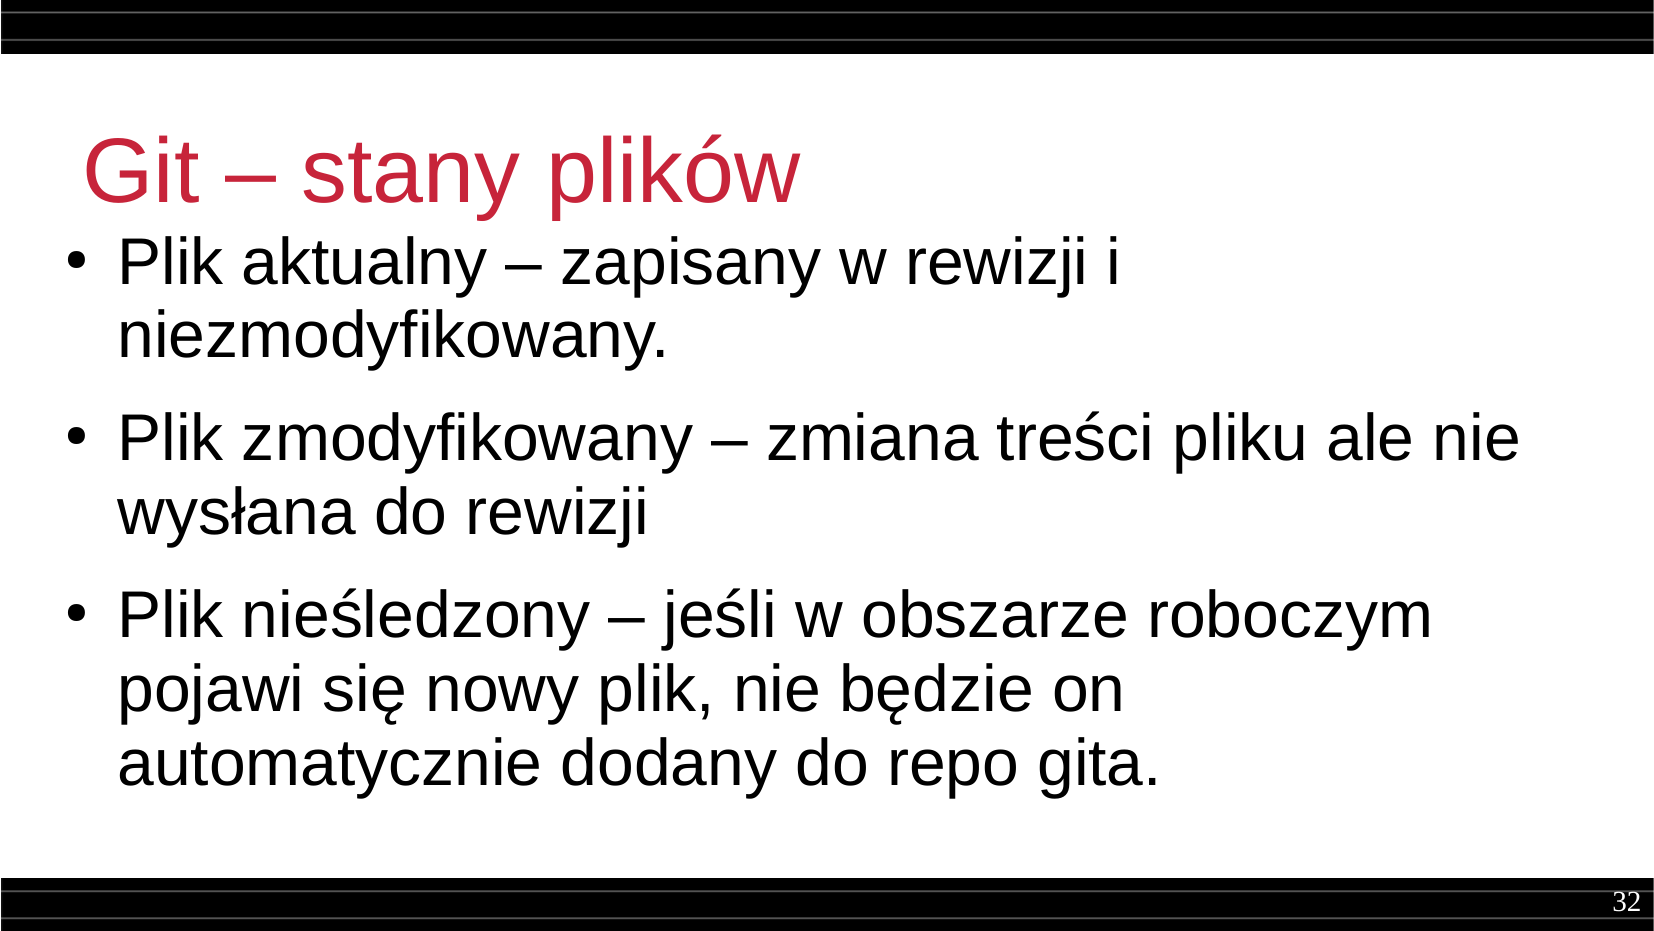

# Git – stany plików
Plik aktualny – zapisany w rewizji i niezmodyfikowany.
Plik zmodyfikowany – zmiana treści pliku ale nie wysłana do rewizji
Plik nieśledzony – jeśli w obszarze roboczym pojawi się nowy plik, nie będzie on automatycznie dodany do repo gita.